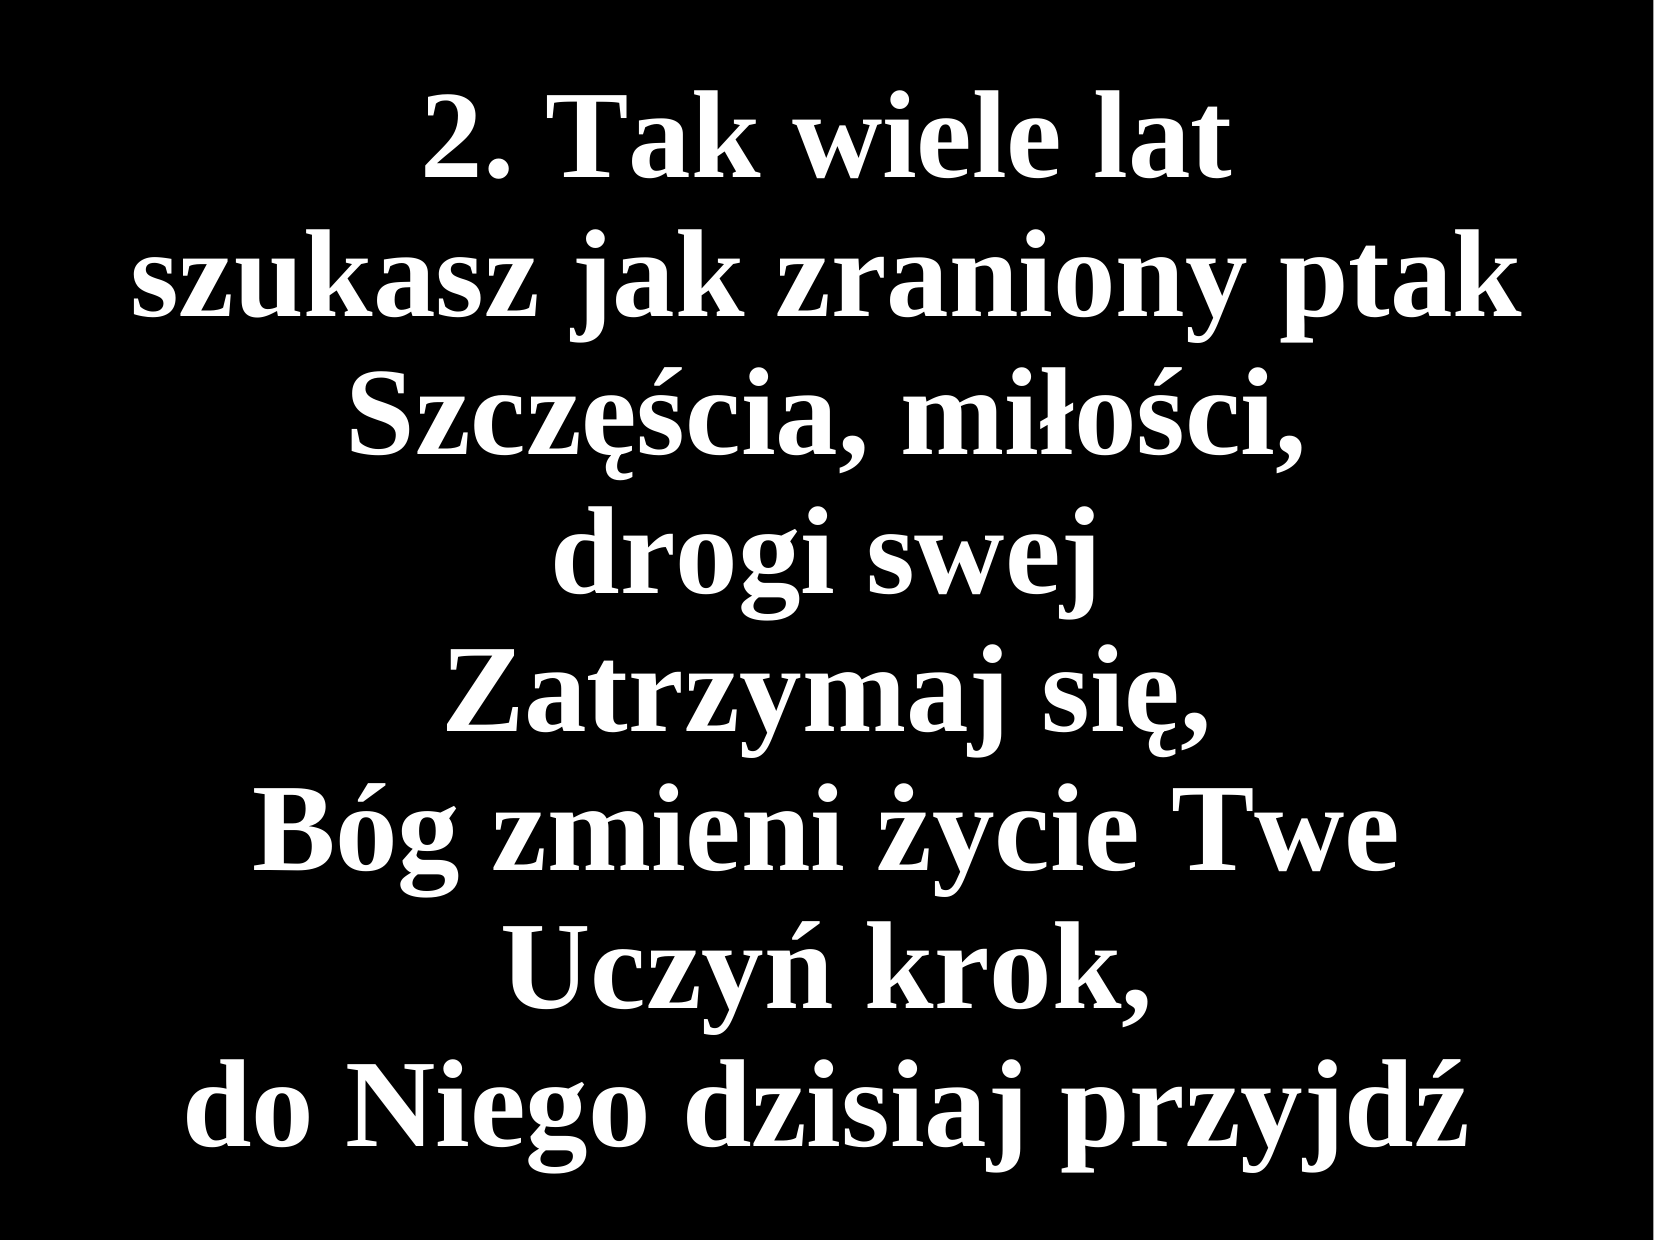

# 2. Tak wiele lat szukasz jak zraniony ptak Szczęścia, miłości, drogi swej Zatrzymaj się, Bóg zmieni życie Twe Uczyń krok, do Niego dzisiaj przyjdź